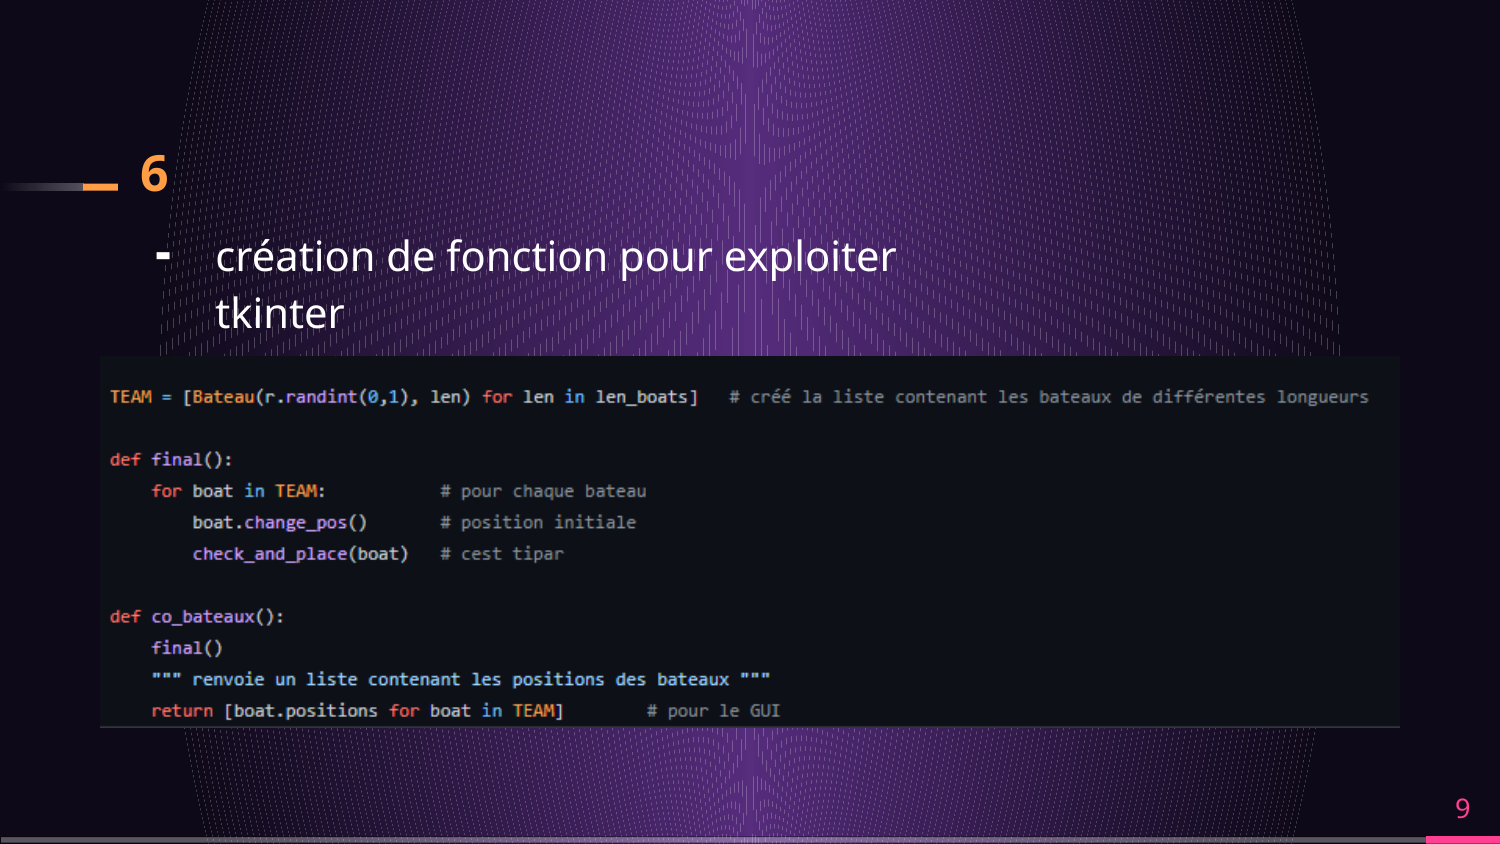

# 6
création de fonction pour exploiter tkinter
9